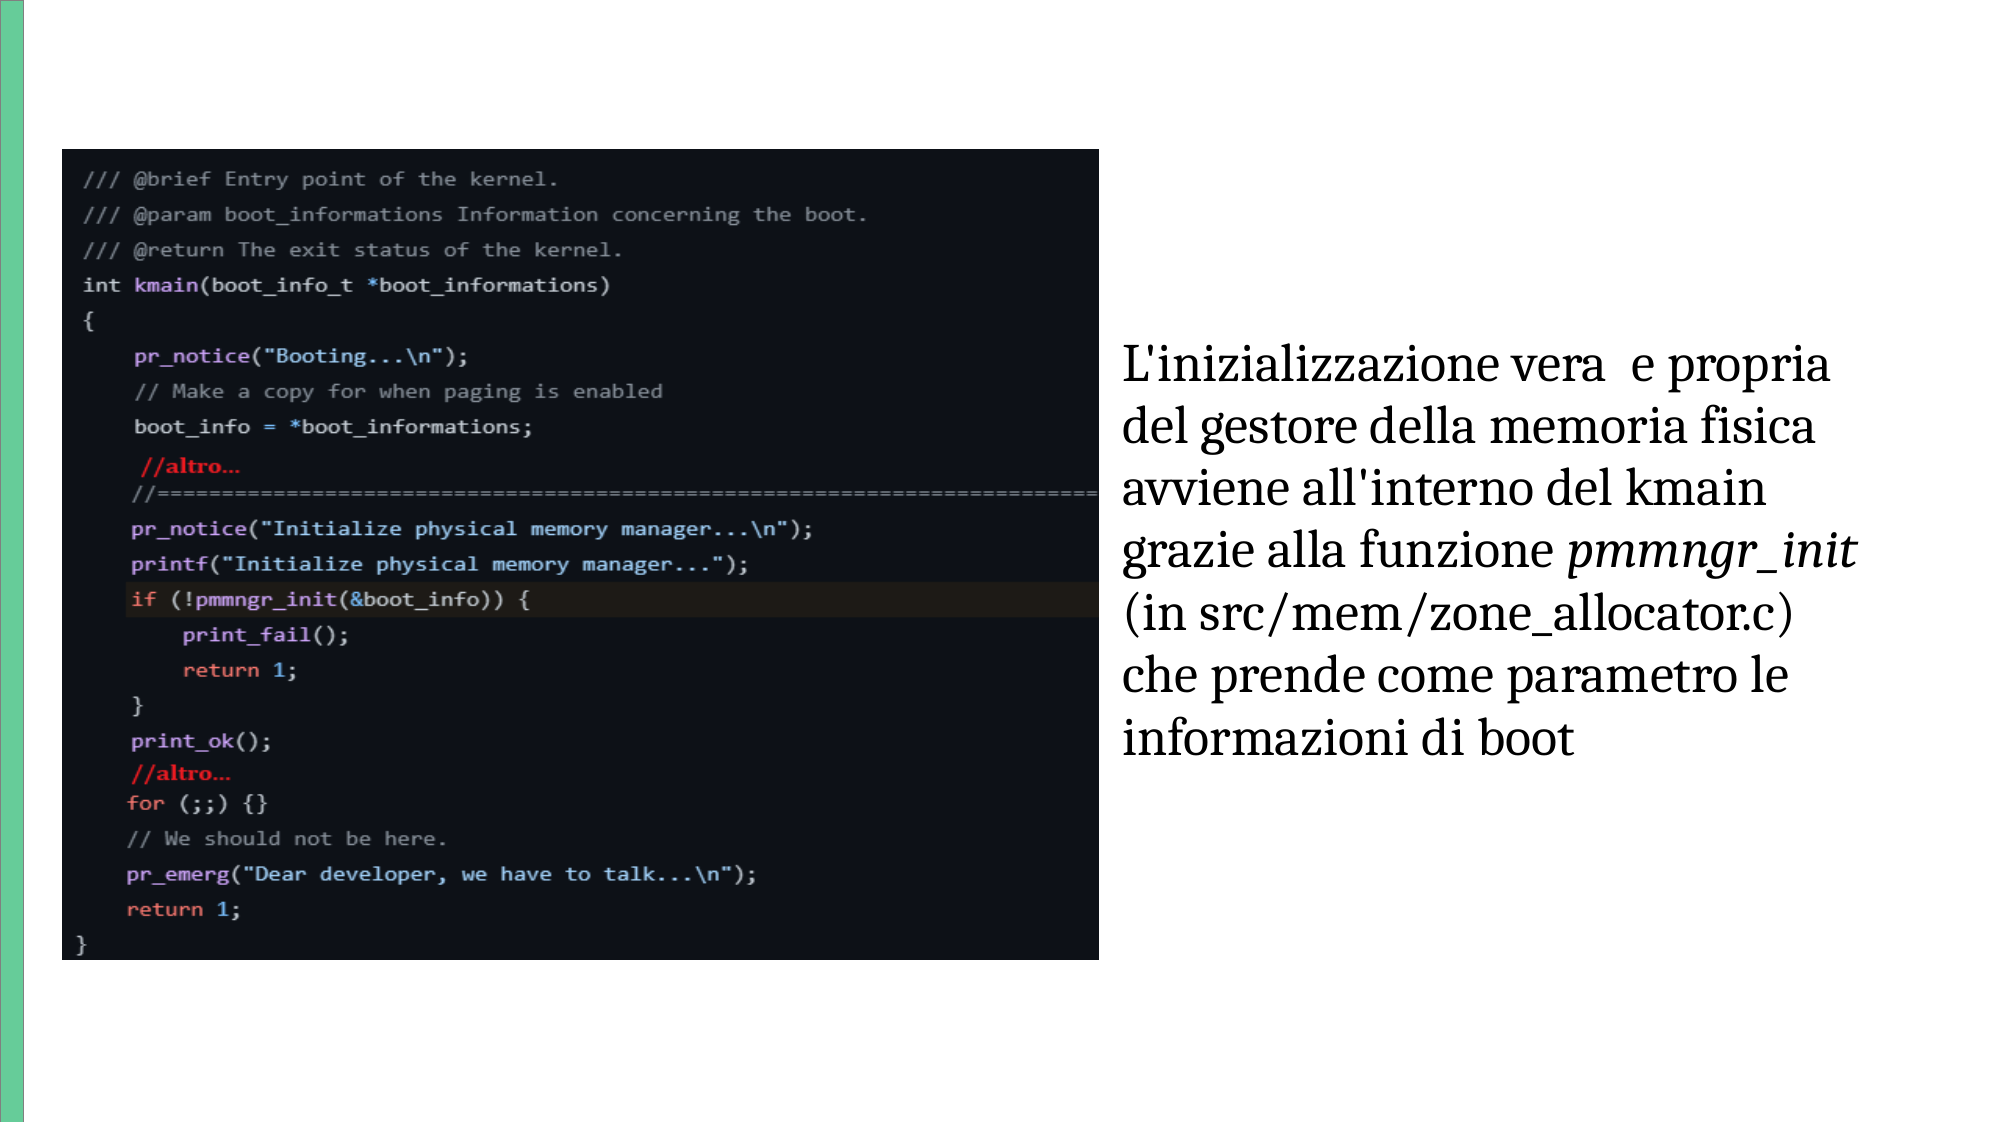

L'inizializzazione vera e propria del gestore della memoria fisica avviene all'interno del kmain grazie alla funzione pmmngr_init
(in src/mem/zone_allocator.c) che prende come parametro le informazioni di boot